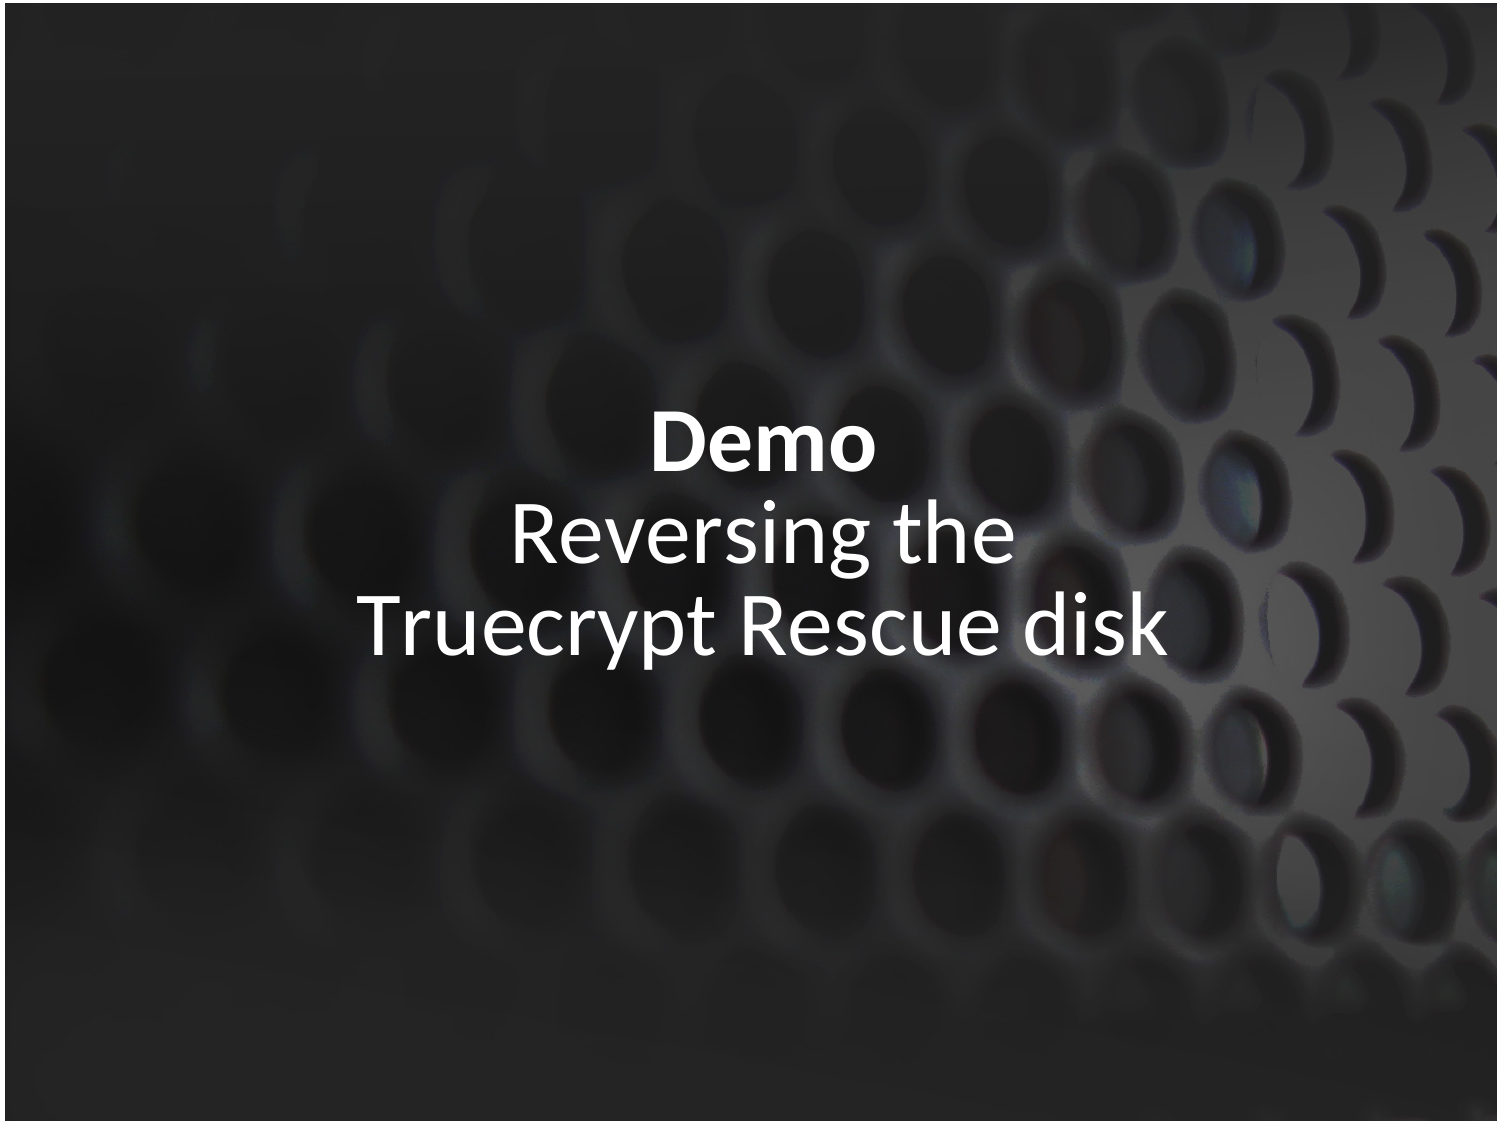

# Demo Reversing the Truecrypt Rescue disk